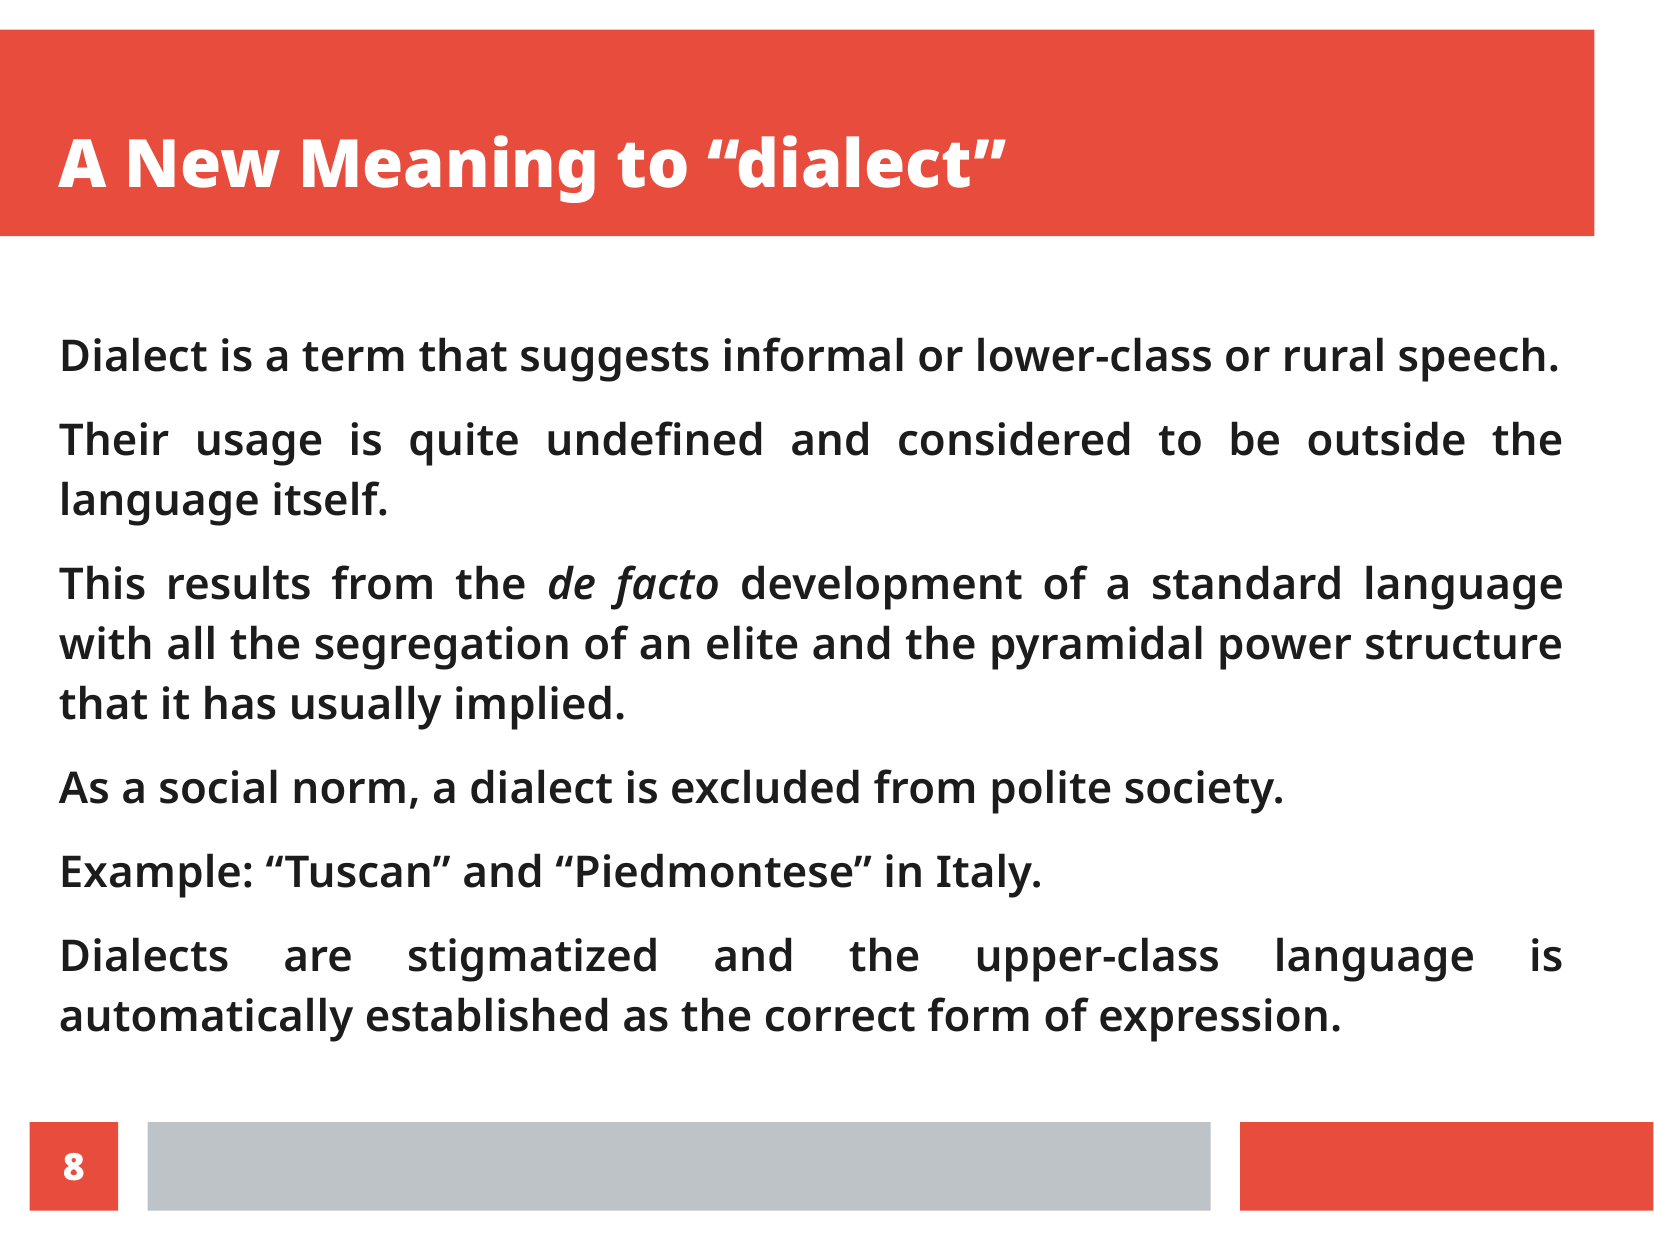

# A New Meaning to “dialect”
Dialect is a term that suggests informal or lower-class or rural speech.
Their usage is quite undefined and considered to be outside the language itself.
This results from the de facto development of a standard language with all the segregation of an elite and the pyramidal power structure that it has usually implied.
As a social norm, a dialect is excluded from polite society.
Example: “Tuscan” and “Piedmontese” in Italy.
Dialects are stigmatized and the upper-class language is automatically established as the correct form of expression.
8